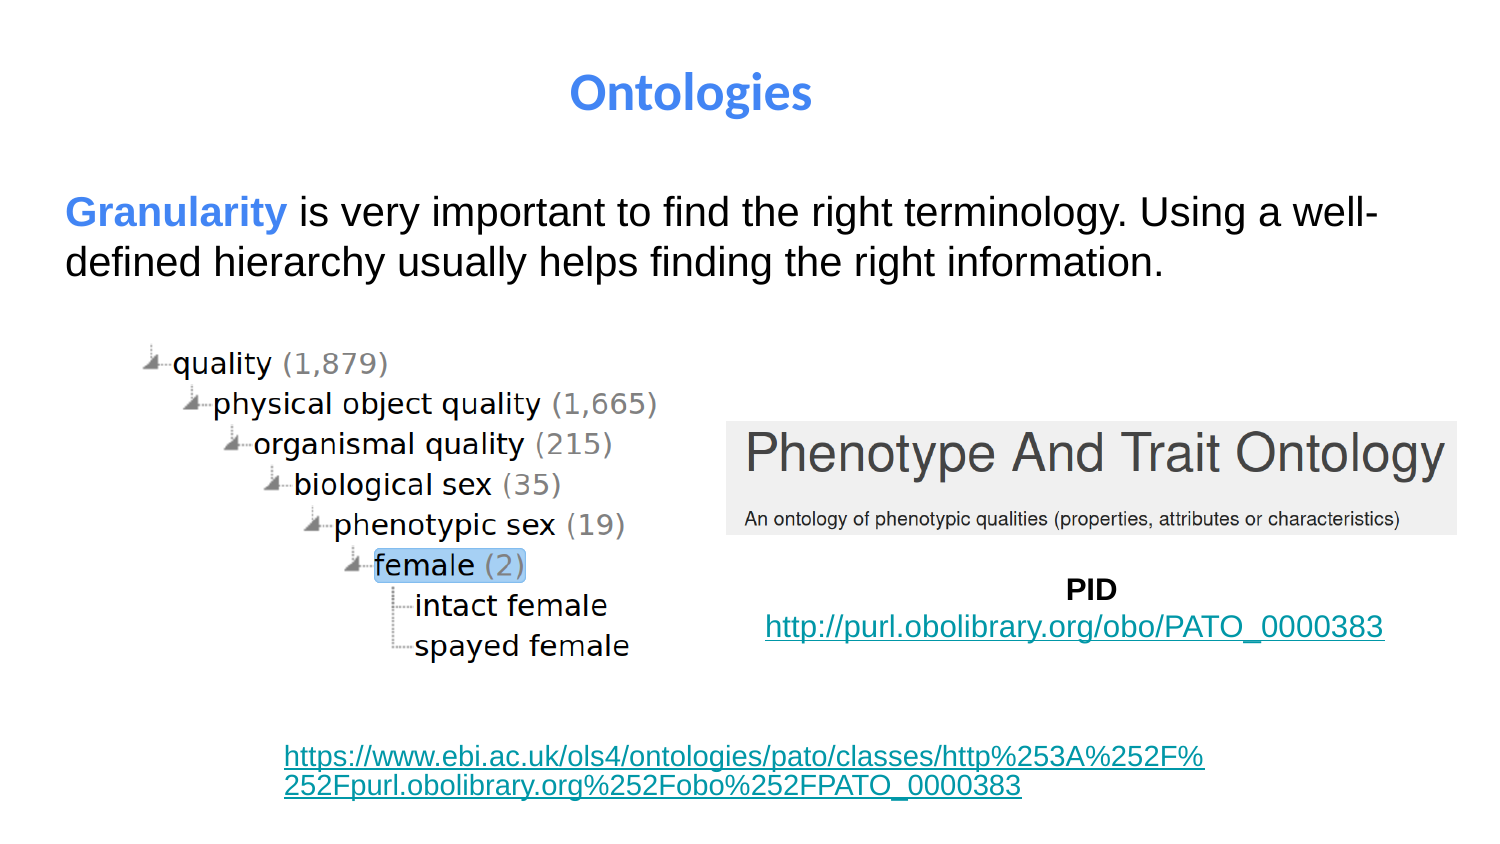

Ontologies
Granularity is very important to find the right terminology. Using a well-defined hierarchy usually helps finding the right information.
PID
http://purl.obolibrary.org/obo/PATO_0000383
https://www.ebi.ac.uk/ols4/ontologies/pato/classes/http%253A%252F%252Fpurl.obolibrary.org%252Fobo%252FPATO_0000383